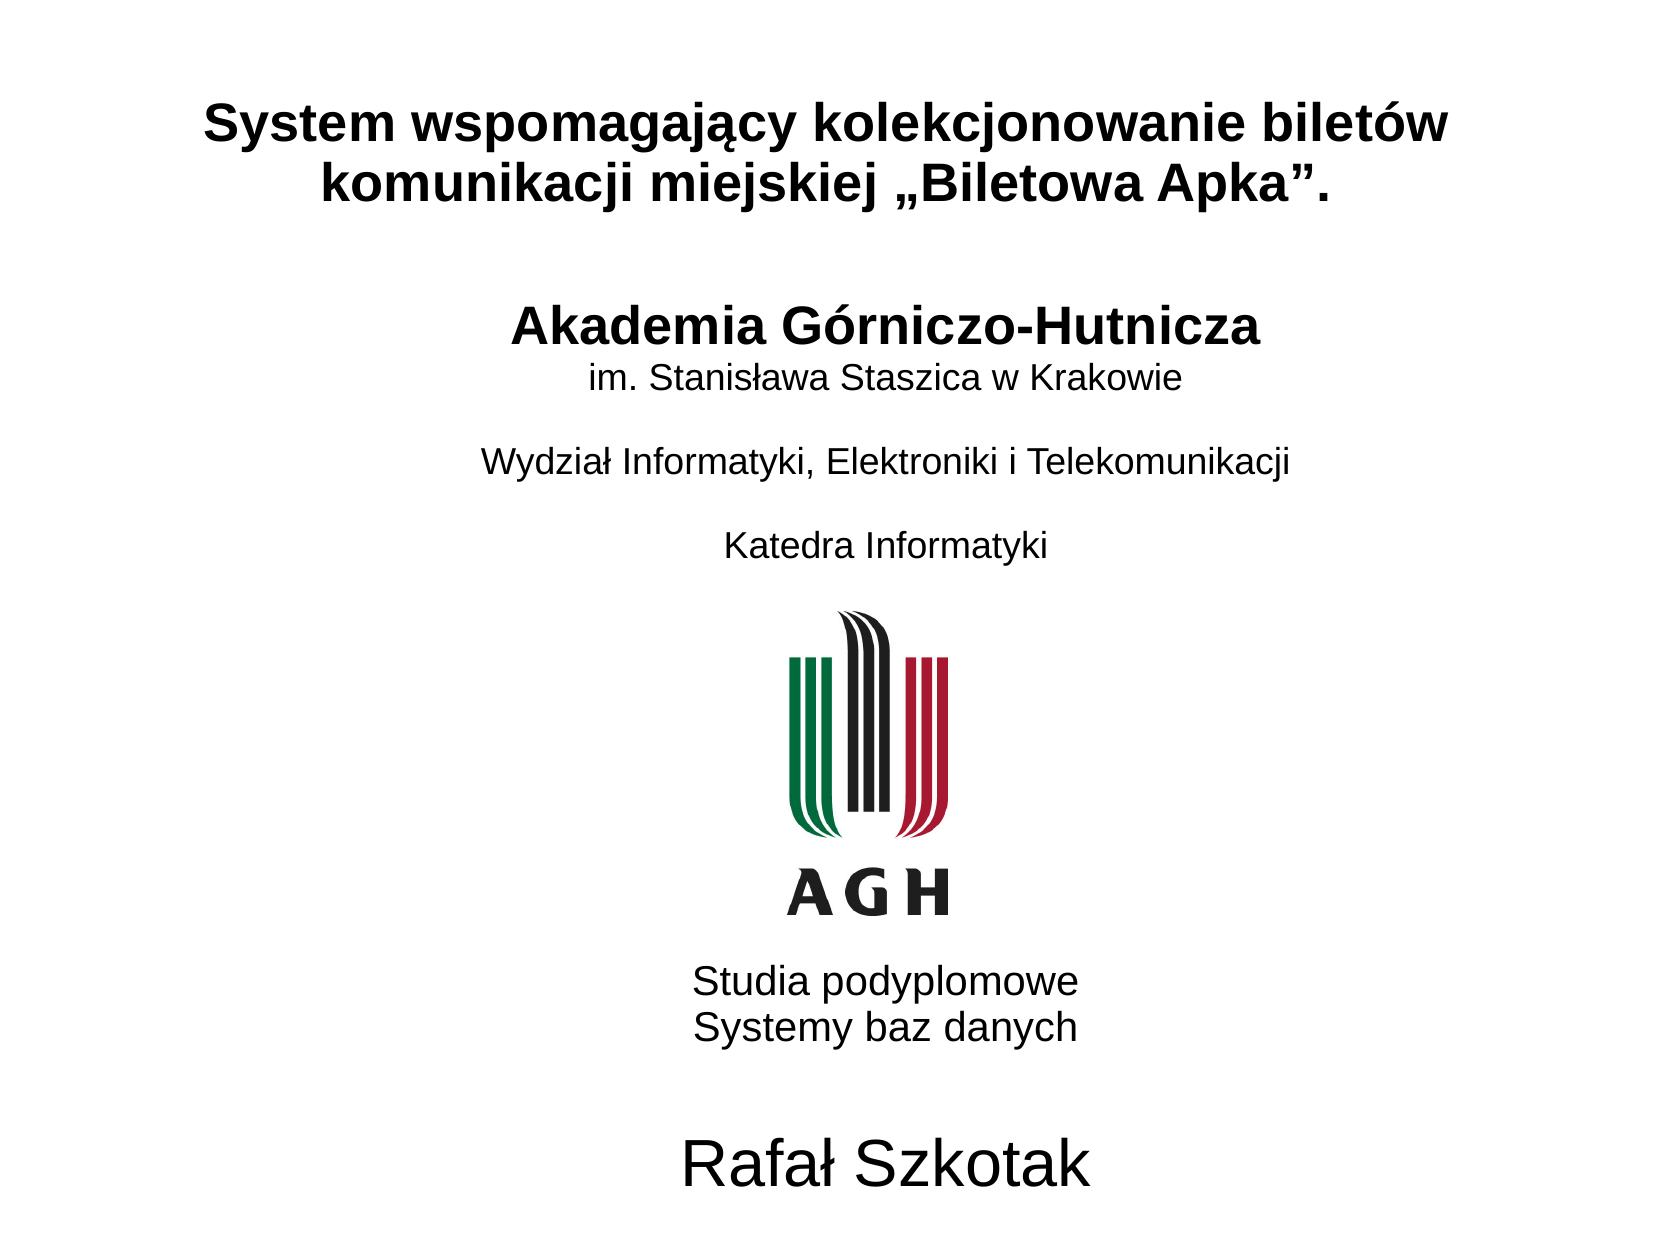

# System wspomagający kolekcjonowanie biletów komunikacji miejskiej „Biletowa Apka”.
Akademia Górniczo-Hutnicza
im. Stanisława Staszica w Krakowie
Wydział Informatyki, Elektroniki i Telekomunikacji
Katedra Informatyki
Studia podyplomowe
Systemy baz danych
Rafał Szkotak